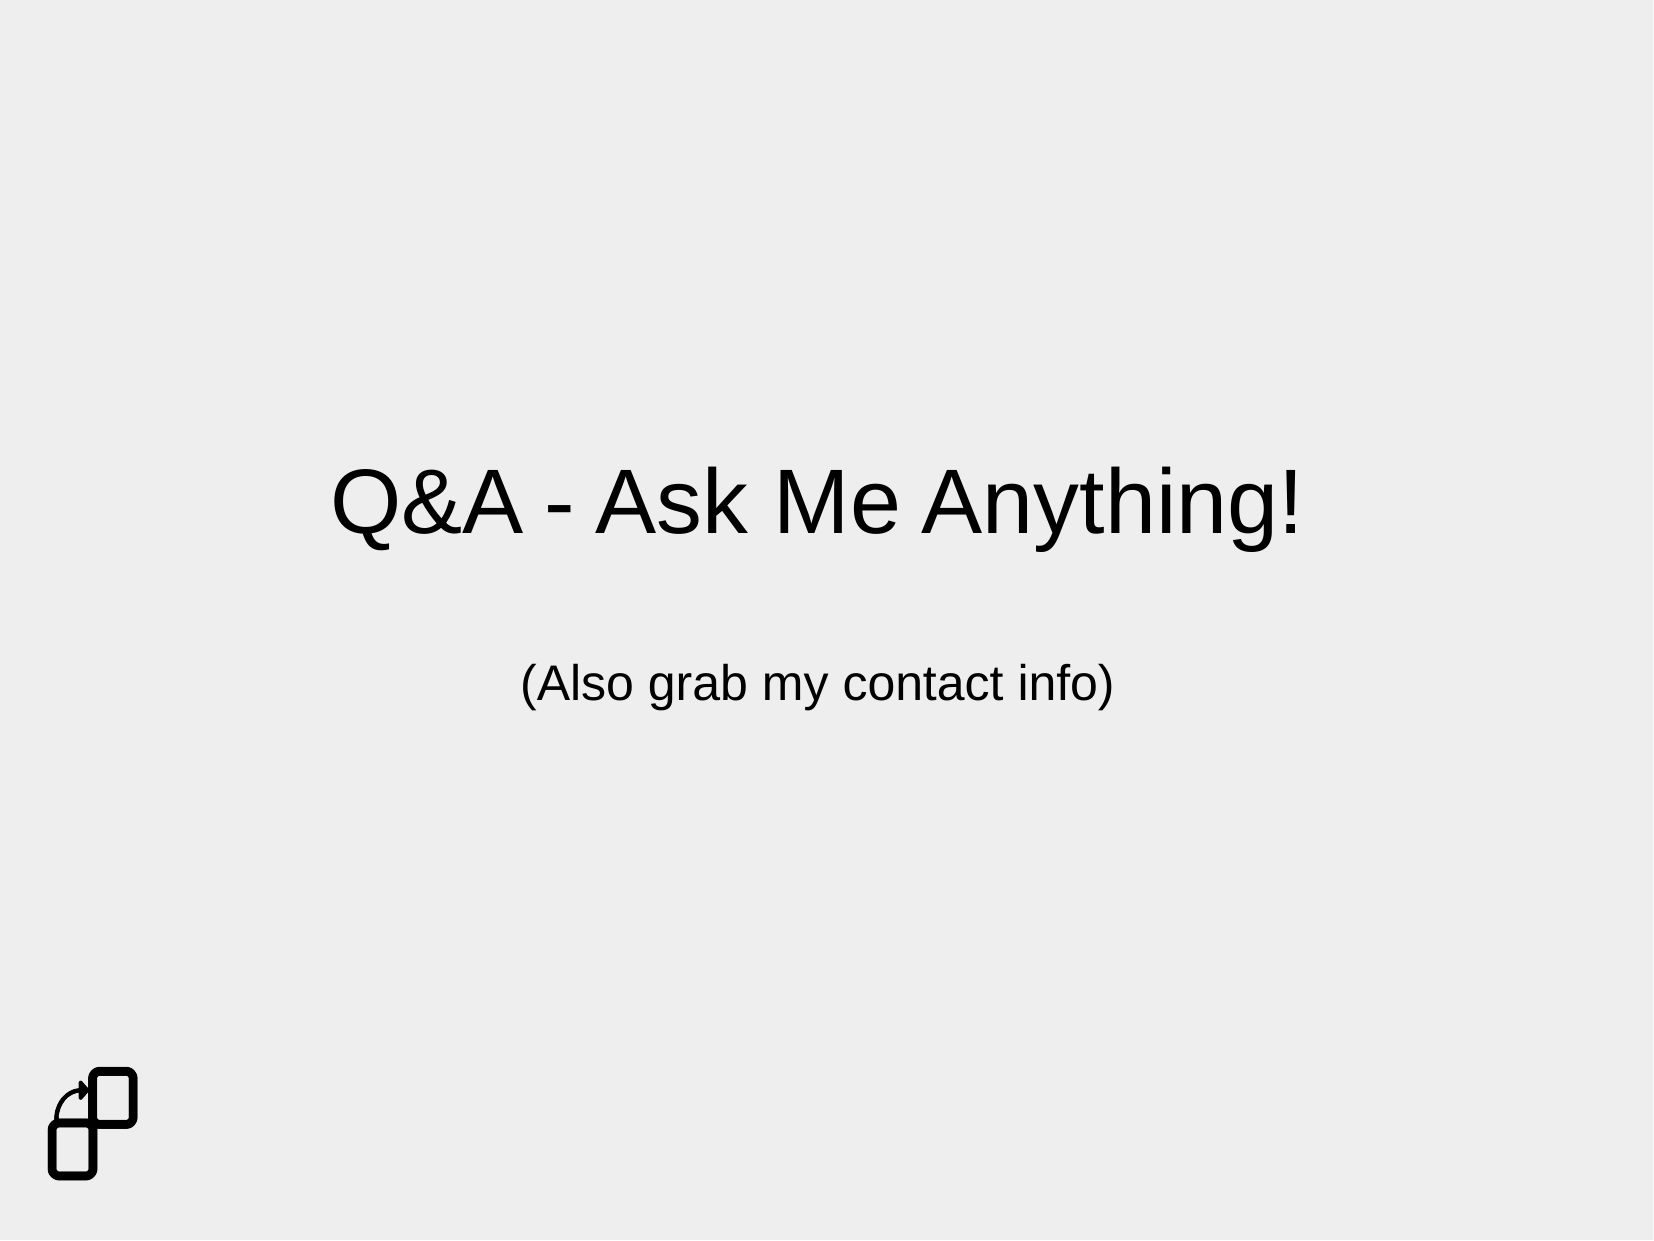

# Q&A - Ask Me Anything! (Also grab my contact info)